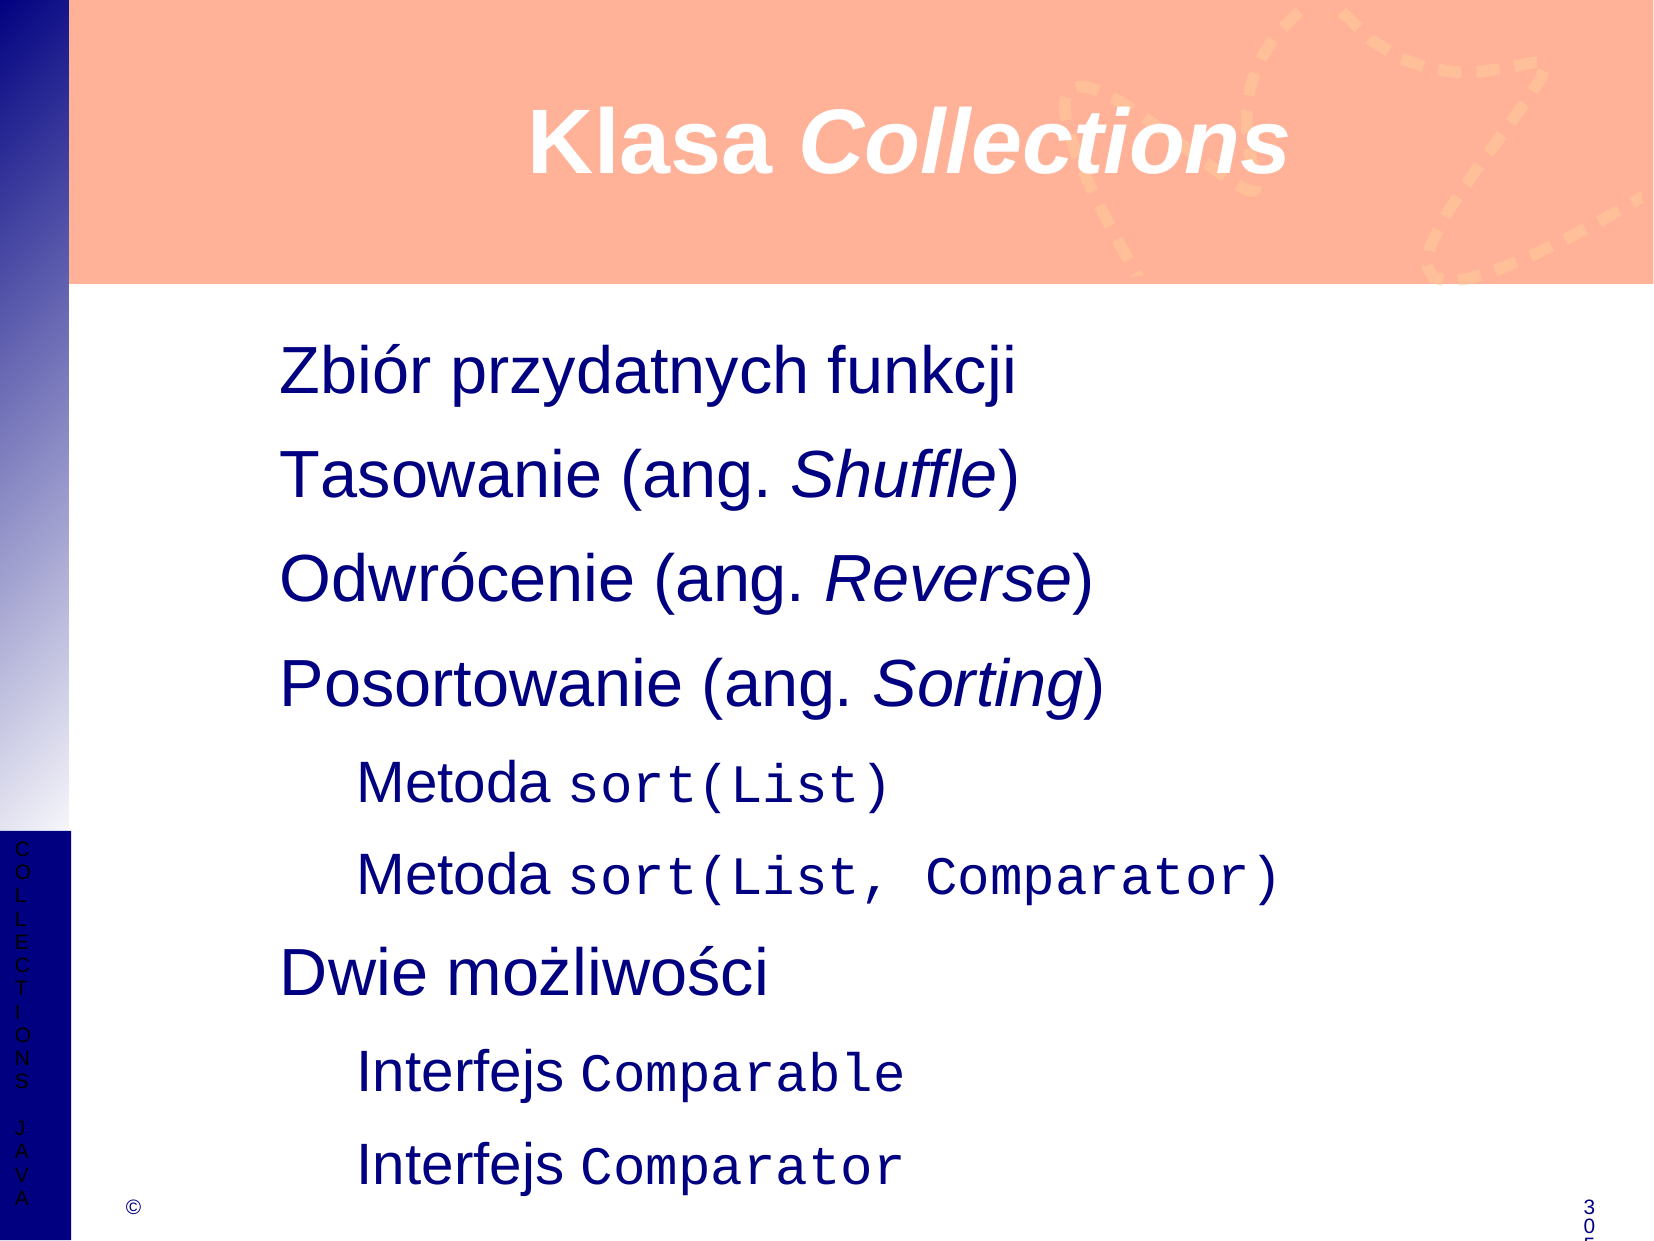

Klasa Collections
# Zbiór przydatnych funkcji
Tasowanie (ang. Shuffle)
Odwrócenie (ang. Reverse)
Posortowanie (ang. Sorting)
Metoda sort(List)
Metoda sort(List, Comparator)
Dwie możliwości
Interfejs Comparable
Interfejs Comparator
C
O
L
L
E
C
T
I
O
N
S
J
A
V
A